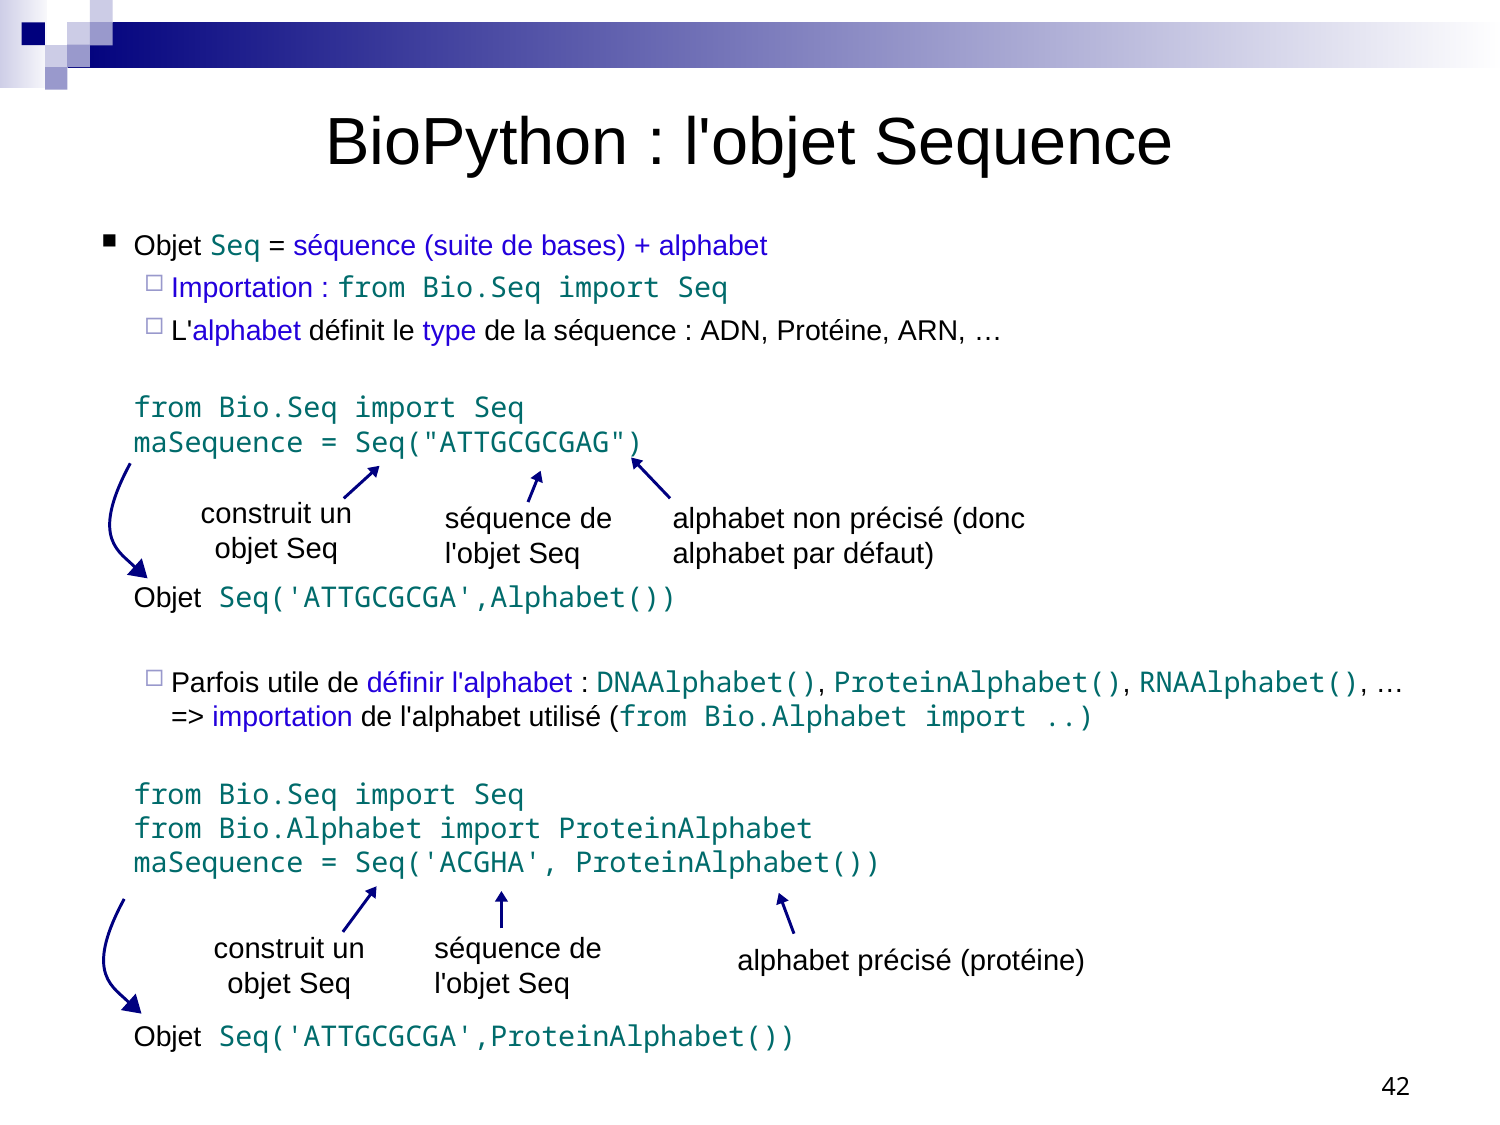

# BioPython : l'objet Sequence
Objet Seq = séquence (suite de bases) + alphabet
Importation : from Bio.Seq import Seq
L'alphabet définit le type de la séquence : ADN, Protéine, ARN, …
from Bio.Seq import Seq
maSequence = Seq("ATTGCGCGAG")
Objet Seq('ATTGCGCGA',Alphabet())
Parfois utile de définir l'alphabet : DNAAlphabet(), ProteinAlphabet(), RNAAlphabet(), …
=> importation de l'alphabet utilisé (from Bio.Alphabet import ..)
from Bio.Seq import Seq
from Bio.Alphabet import ProteinAlphabet
maSequence = Seq('ACGHA', ProteinAlphabet())
Objet Seq('ATTGCGCGA',ProteinAlphabet())
construit un objet Seq
séquence de l'objet Seq
alphabet non précisé (donc alphabet par défaut)
construit un objet Seq
séquence de l'objet Seq
alphabet précisé (protéine)
42